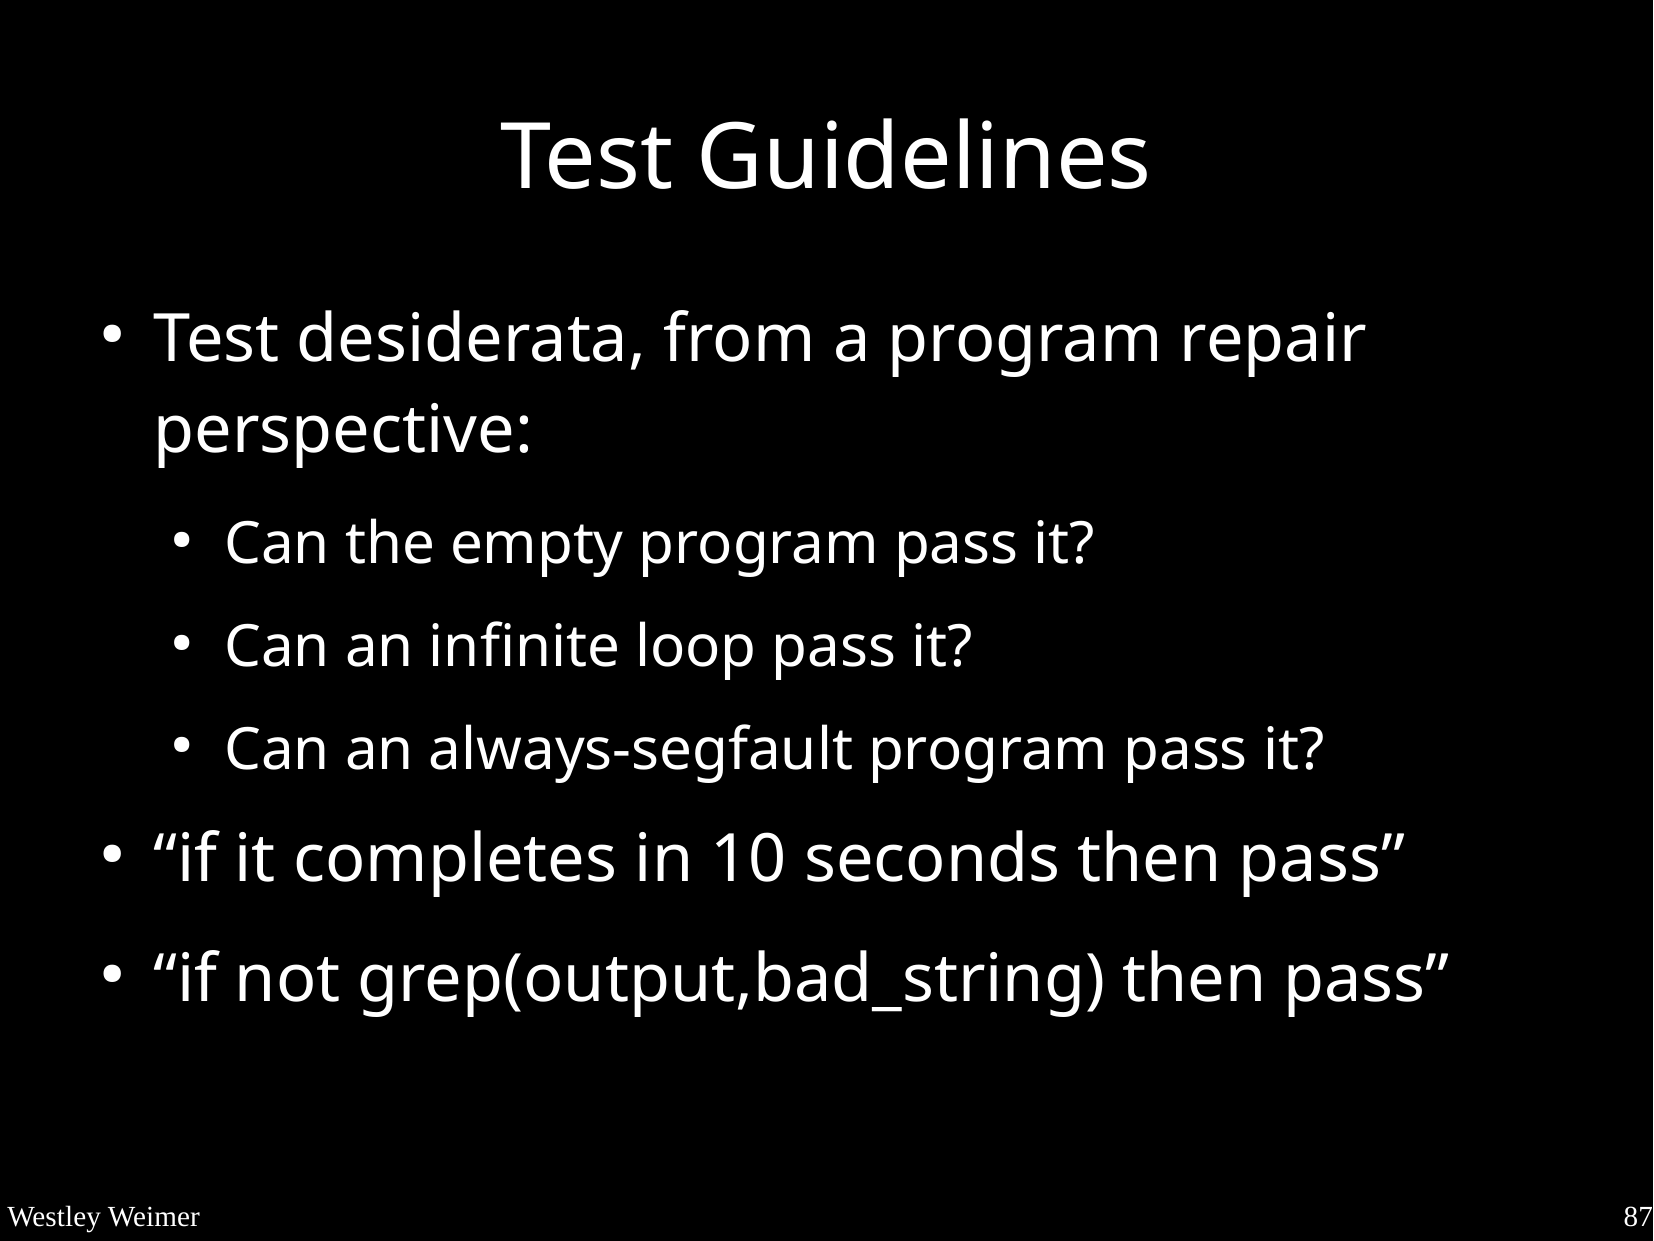

# Test Guidelines
Test desiderata, from a program repair perspective:
Can the empty program pass it?
Can an infinite loop pass it?
Can an always-segfault program pass it?
“if it completes in 10 seconds then pass”
“if not grep(output,bad_string) then pass”
87